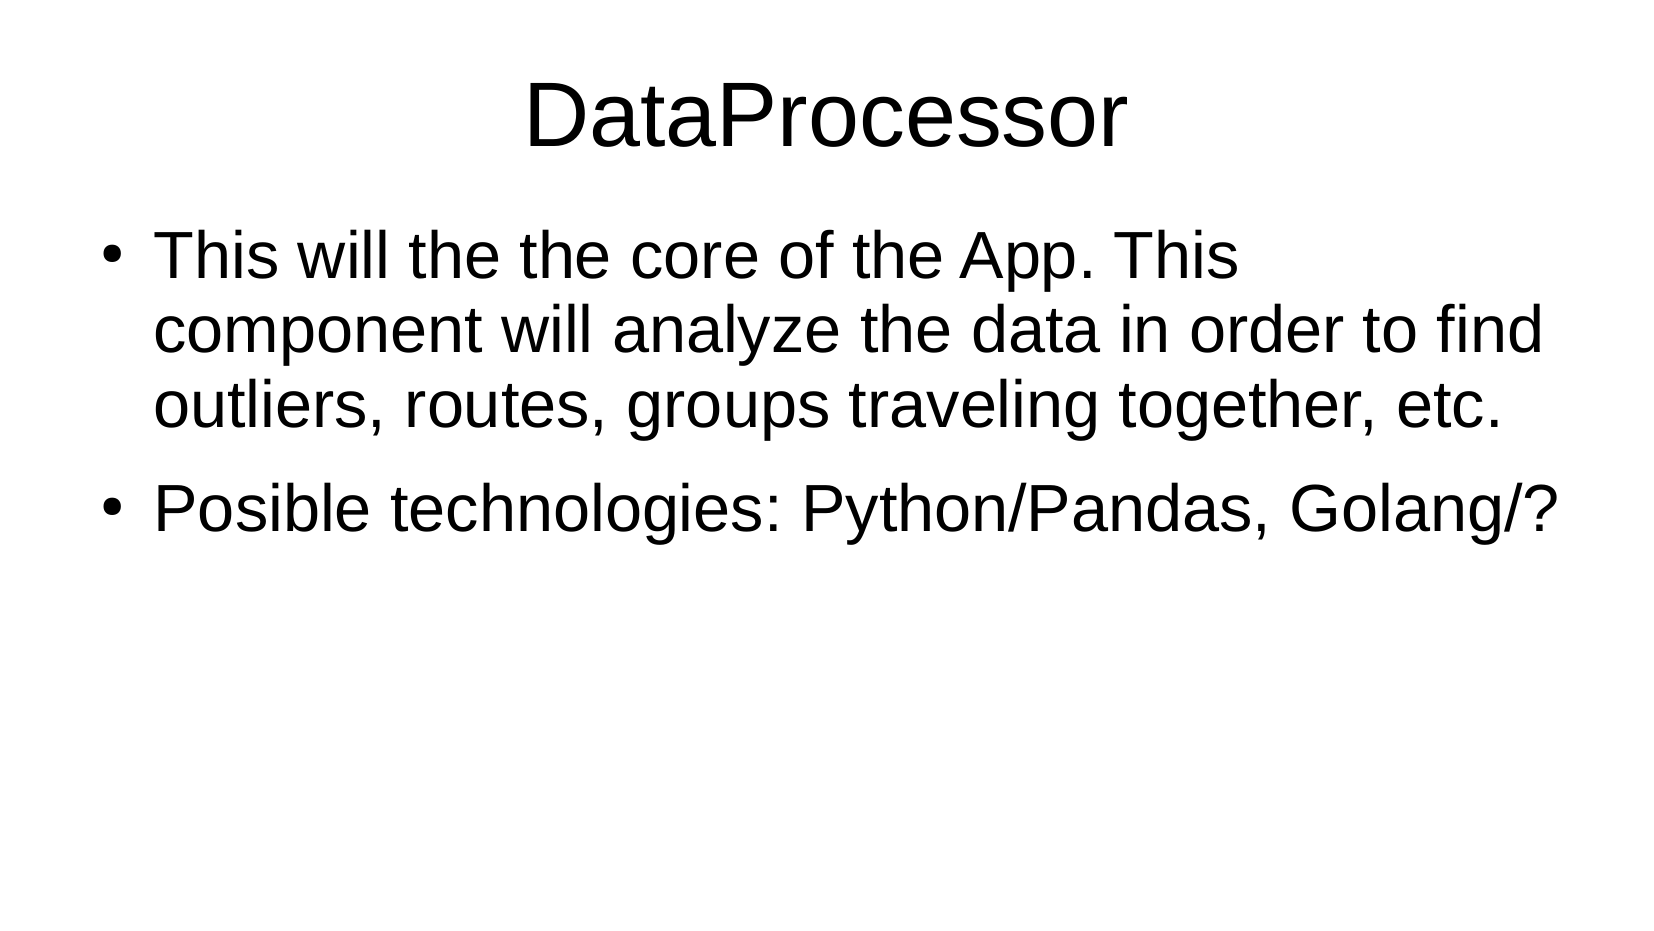

# DataProcessor
This will the the core of the App. This component will analyze the data in order to find outliers, routes, groups traveling together, etc.
Posible technologies: Python/Pandas, Golang/?